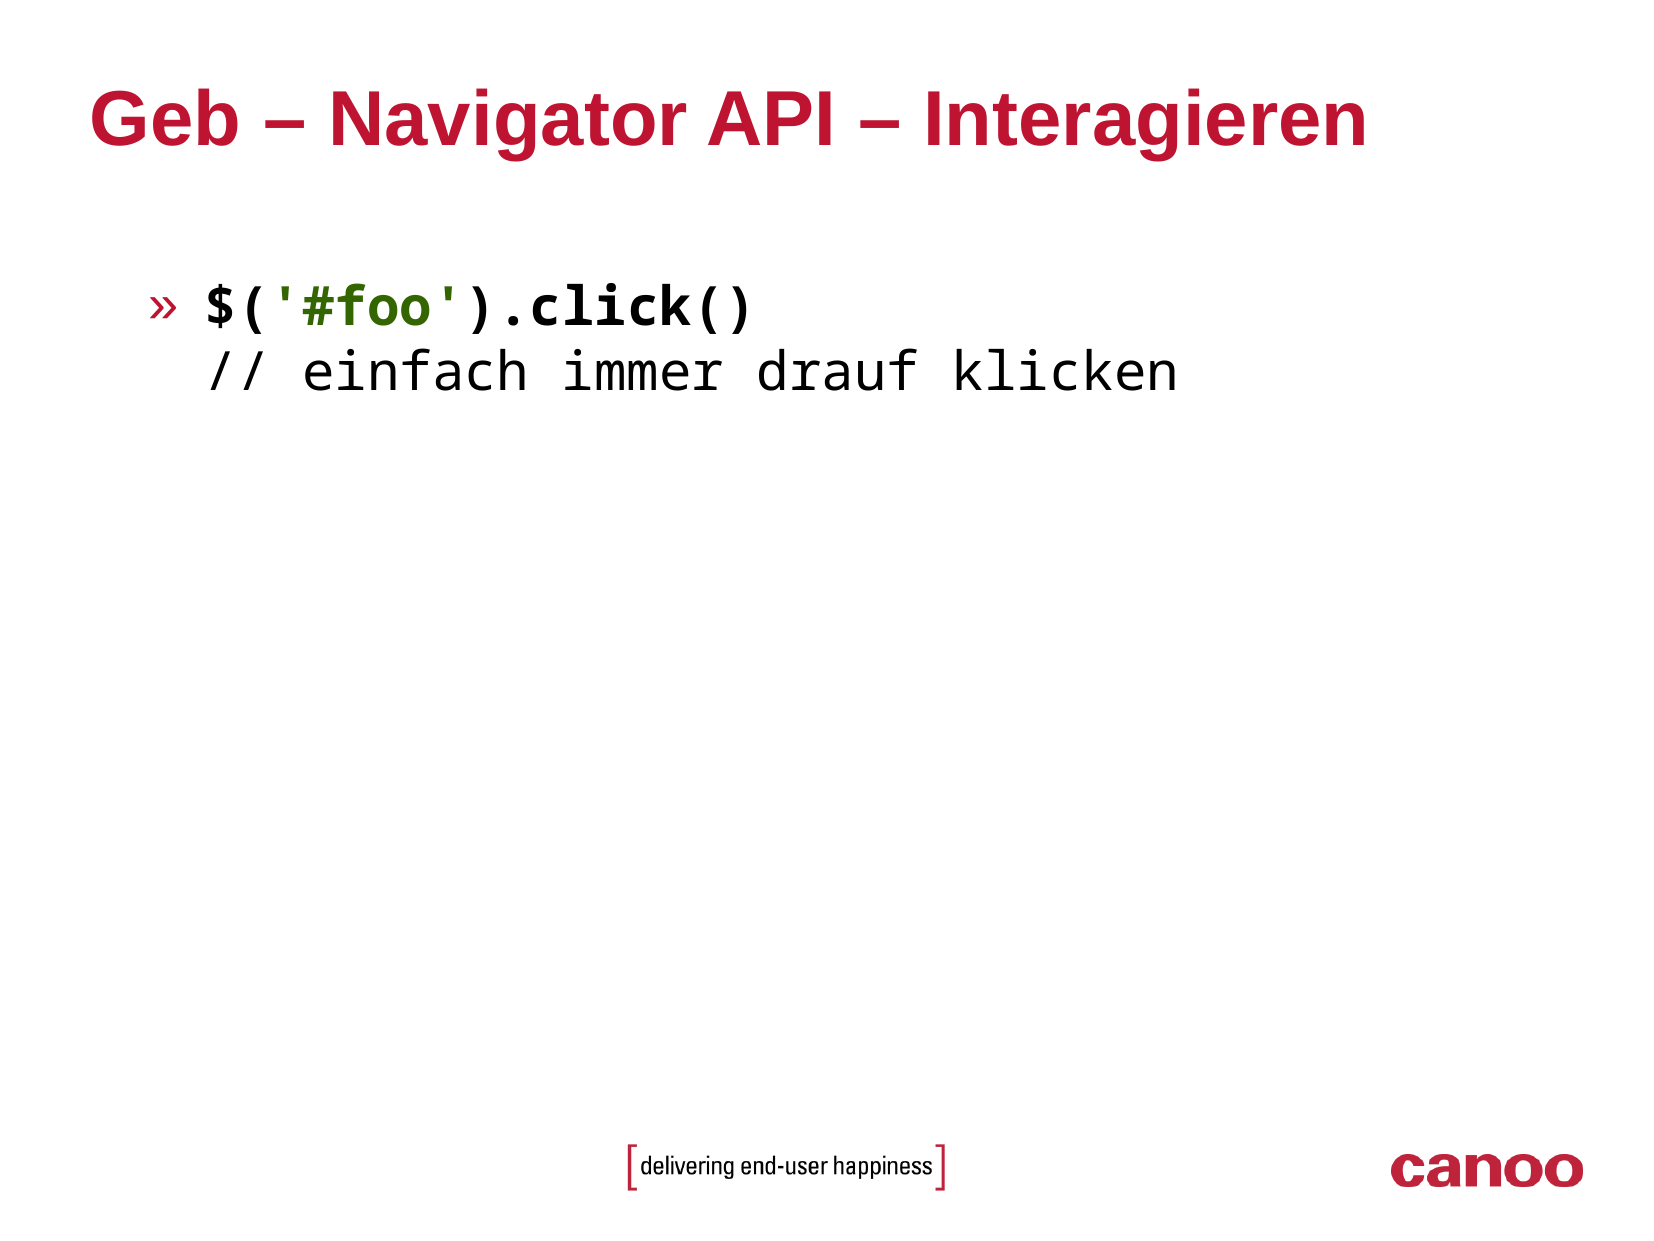

# Geb – Navigator API – Interagieren
$('#foo').click()
// einfach immer drauf klicken